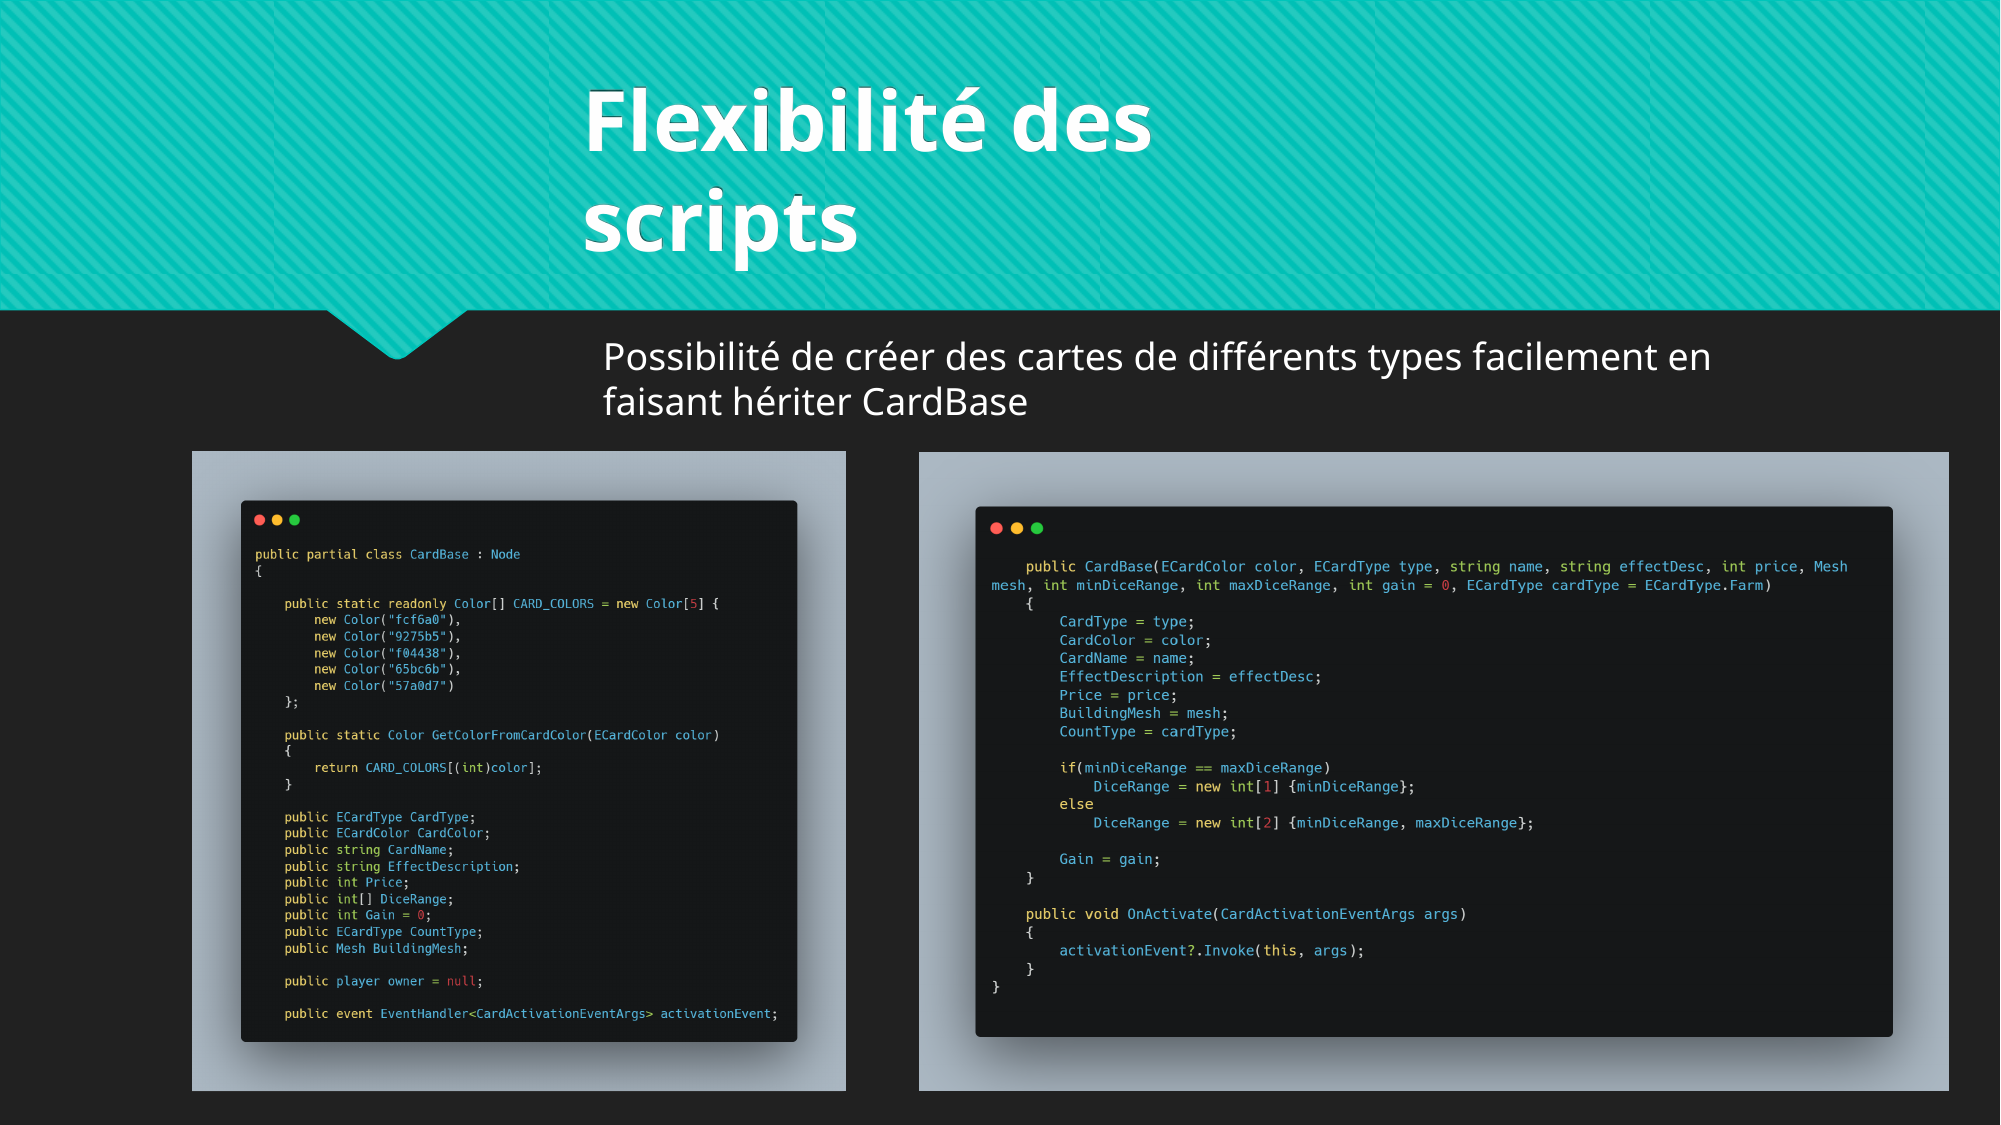

# Flexibilité des scripts
Possibilité de créer des cartes de différents types facilement en faisant hériter CardBase